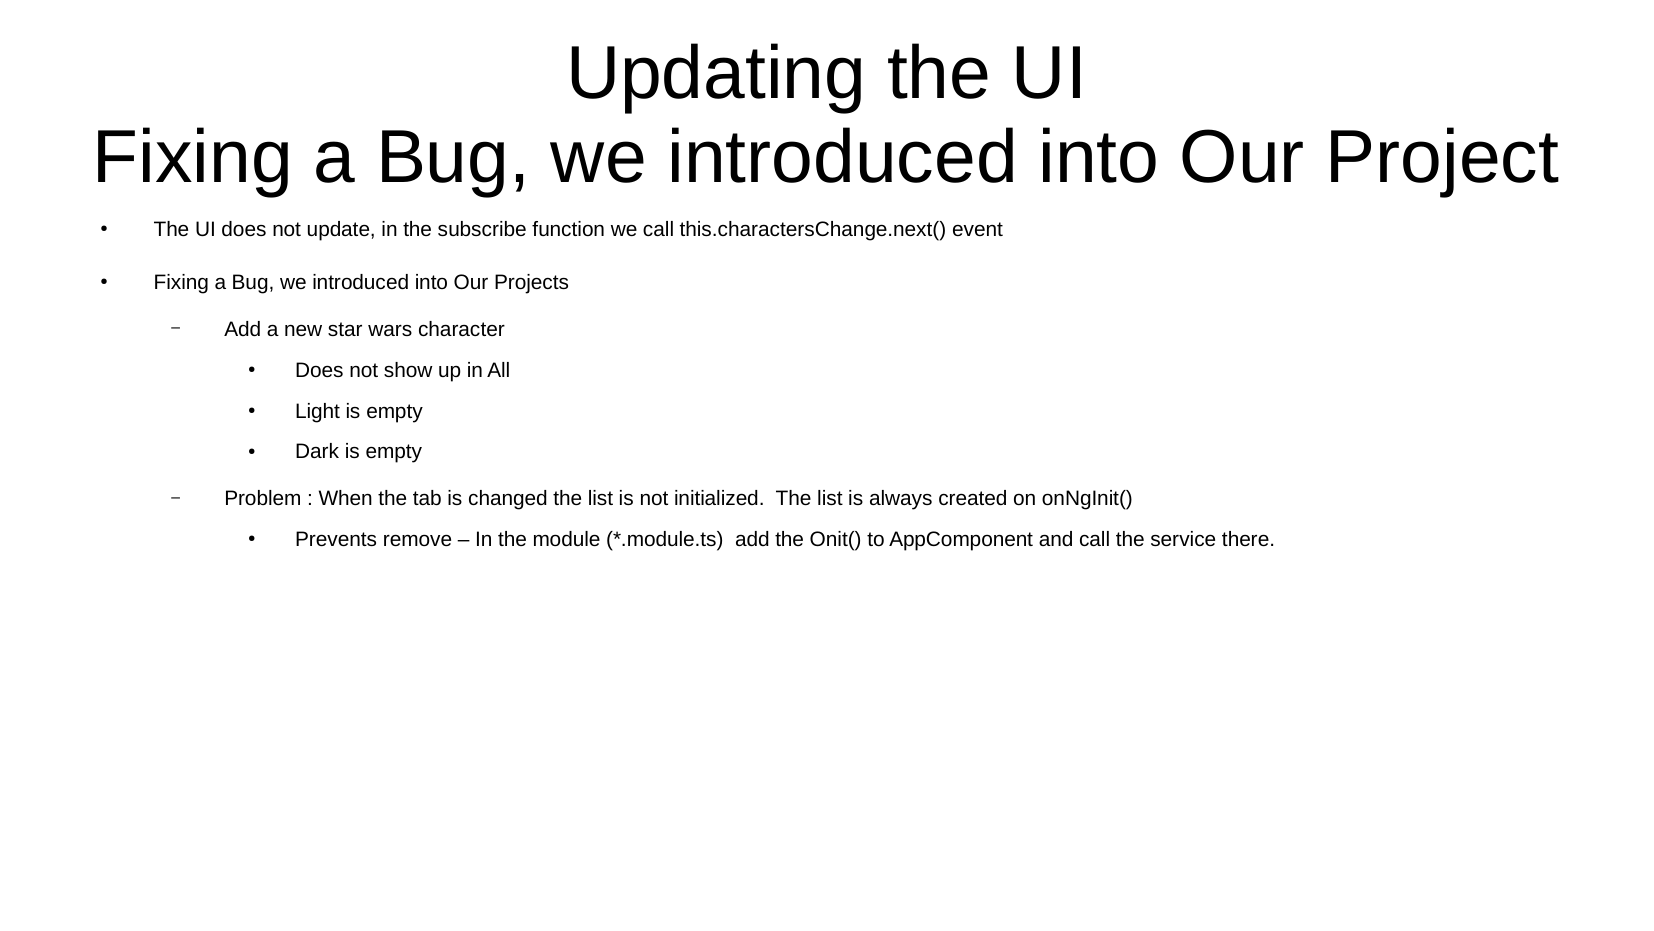

# Updating the UI Fixing a Bug, we introduced into Our Project
The UI does not update, in the subscribe function we call this.charactersChange.next() event
Fixing a Bug, we introduced into Our Projects
Add a new star wars character
Does not show up in All
Light is empty
Dark is empty
Problem : When the tab is changed the list is not initialized. The list is always created on onNgInit()
Prevents remove – In the module (*.module.ts) add the Onit() to AppComponent and call the service there.